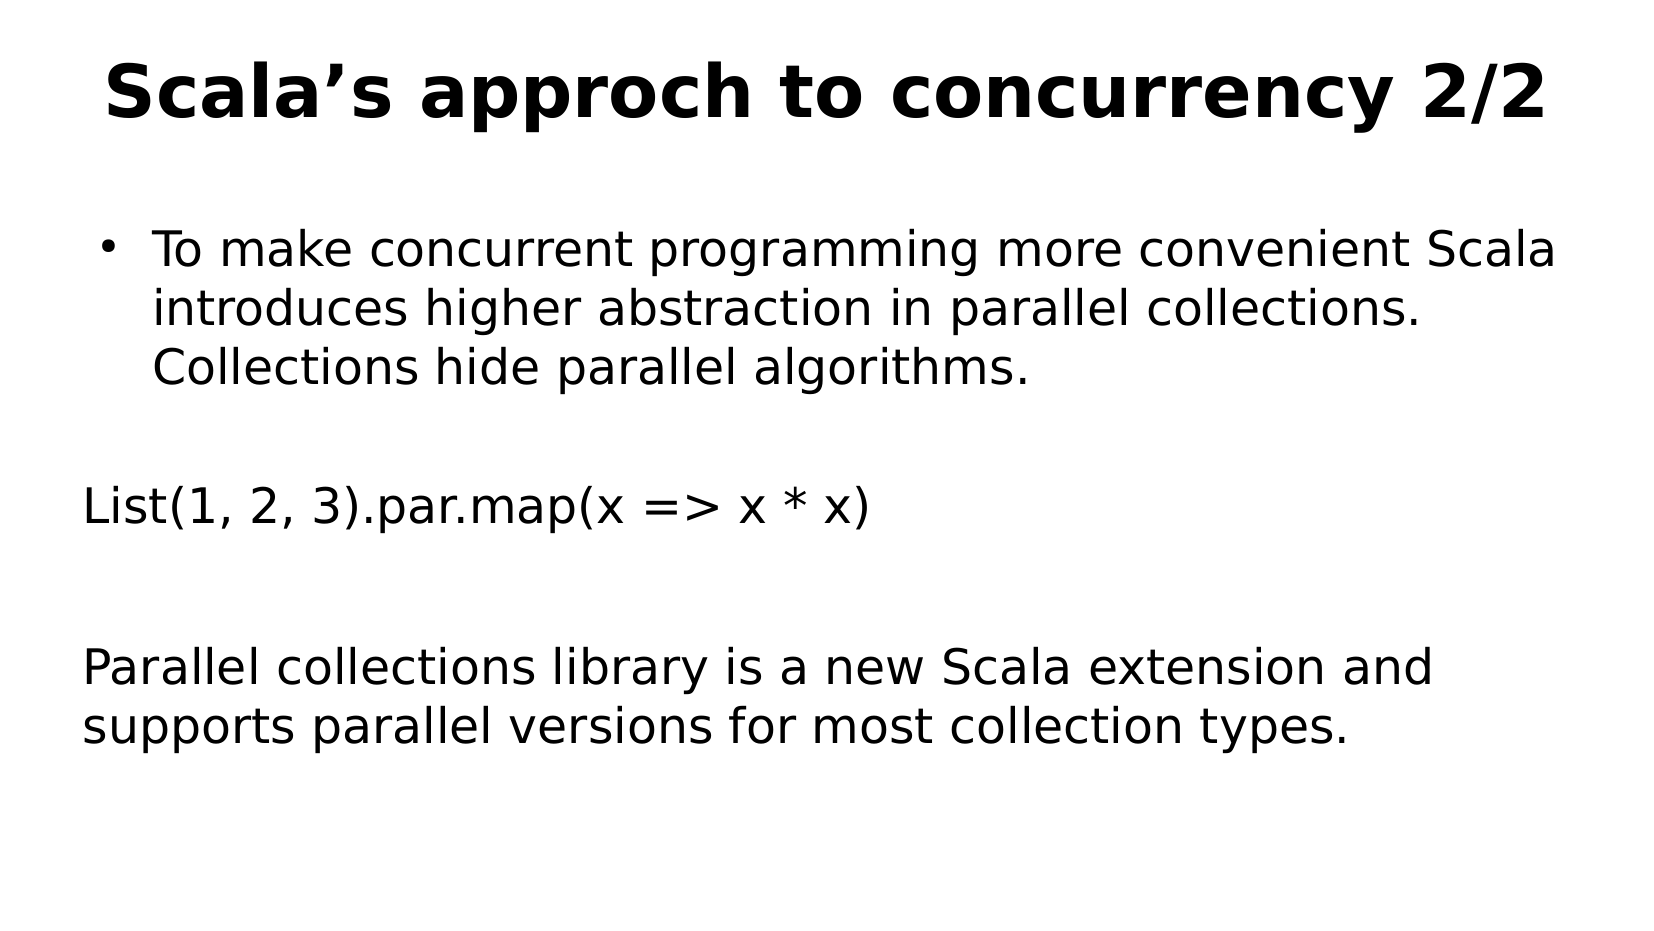

# Scala’s approch to concurrency 2/2
To make concurrent programming more convenient Scala introduces higher abstraction in parallel collections. Collections hide parallel algorithms.
List(1, 2, 3).par.map(x => x * x)
Parallel collections library is a new Scala extension and supports parallel versions for most collection types.